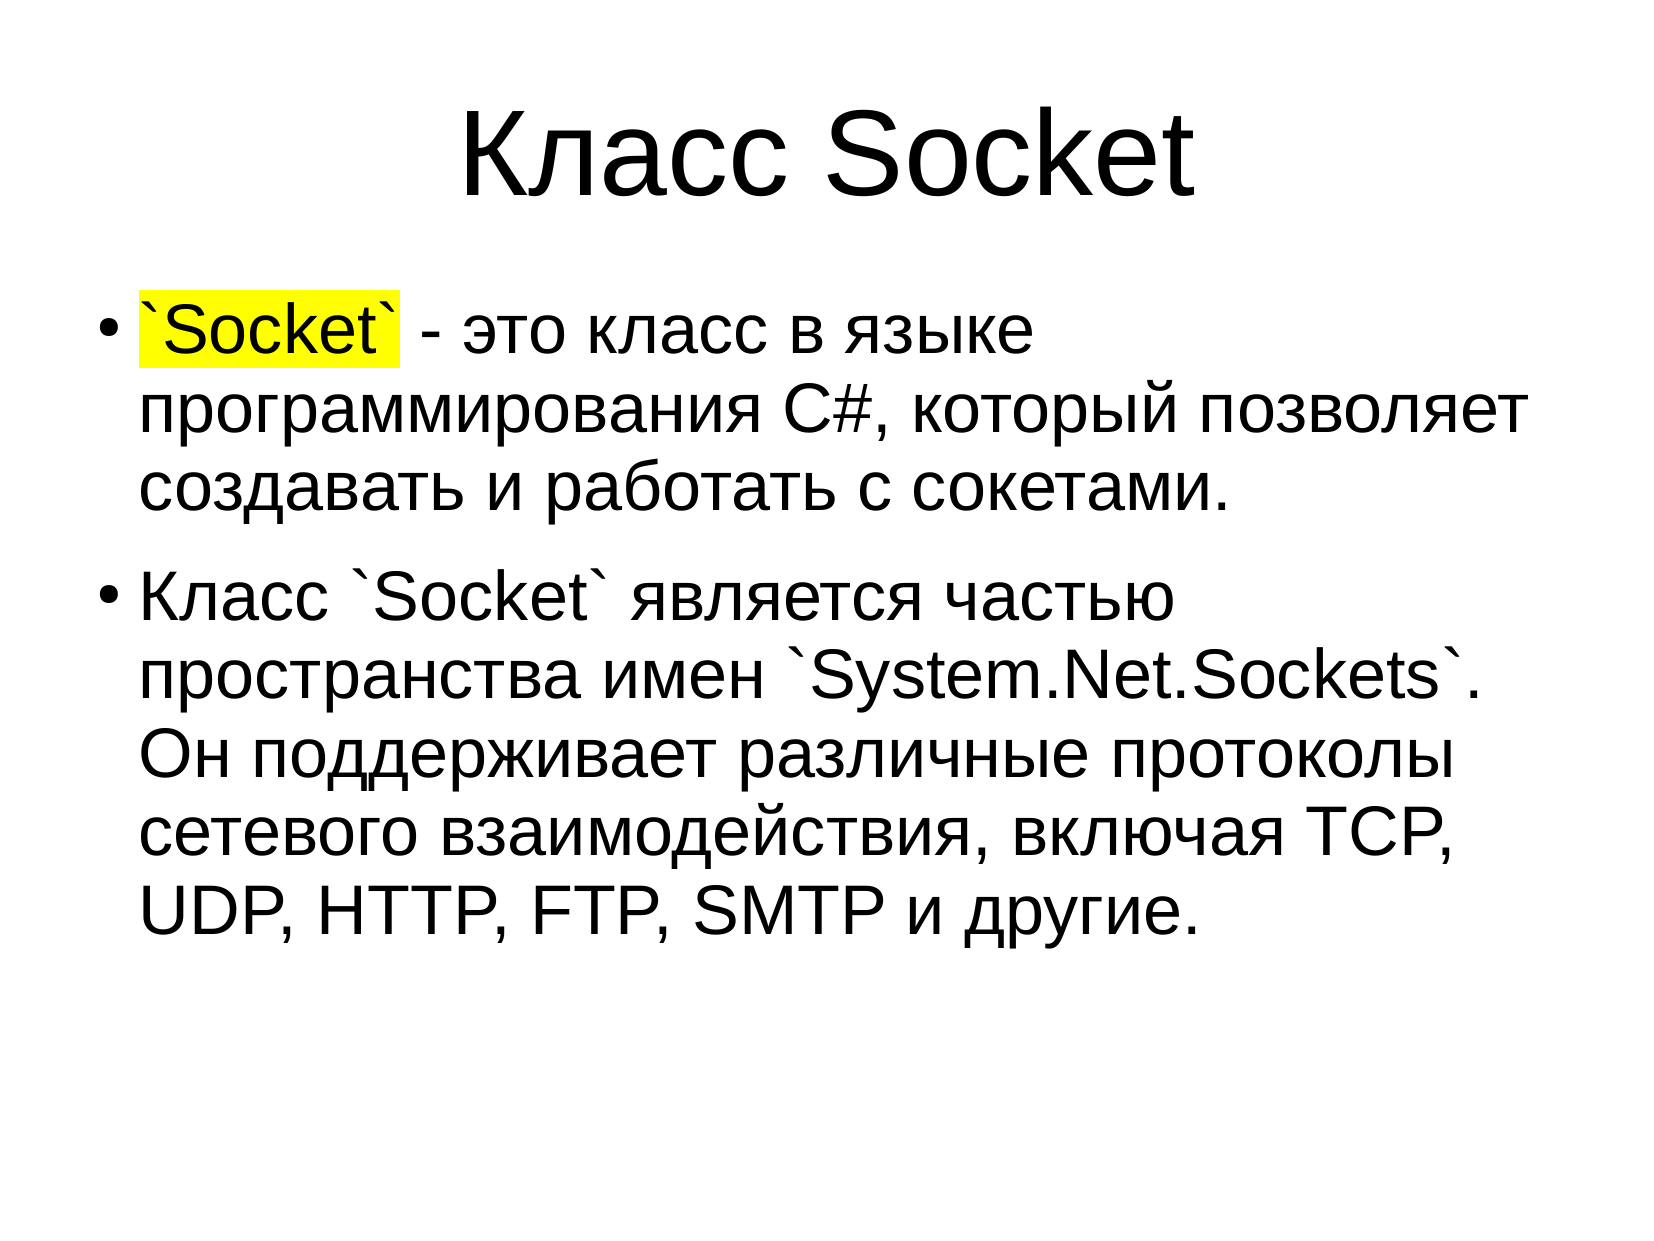

# Класс Socket
`Socket` - это класс в языке программирования C#, который позволяет создавать и работать с сокетами.
Класс `Socket` является частью пространства имен `System.Net.Sockets`. Он поддерживает различные протоколы сетевого взаимодействия, включая TCP, UDP, HTTP, FTP, SMTP и другие.